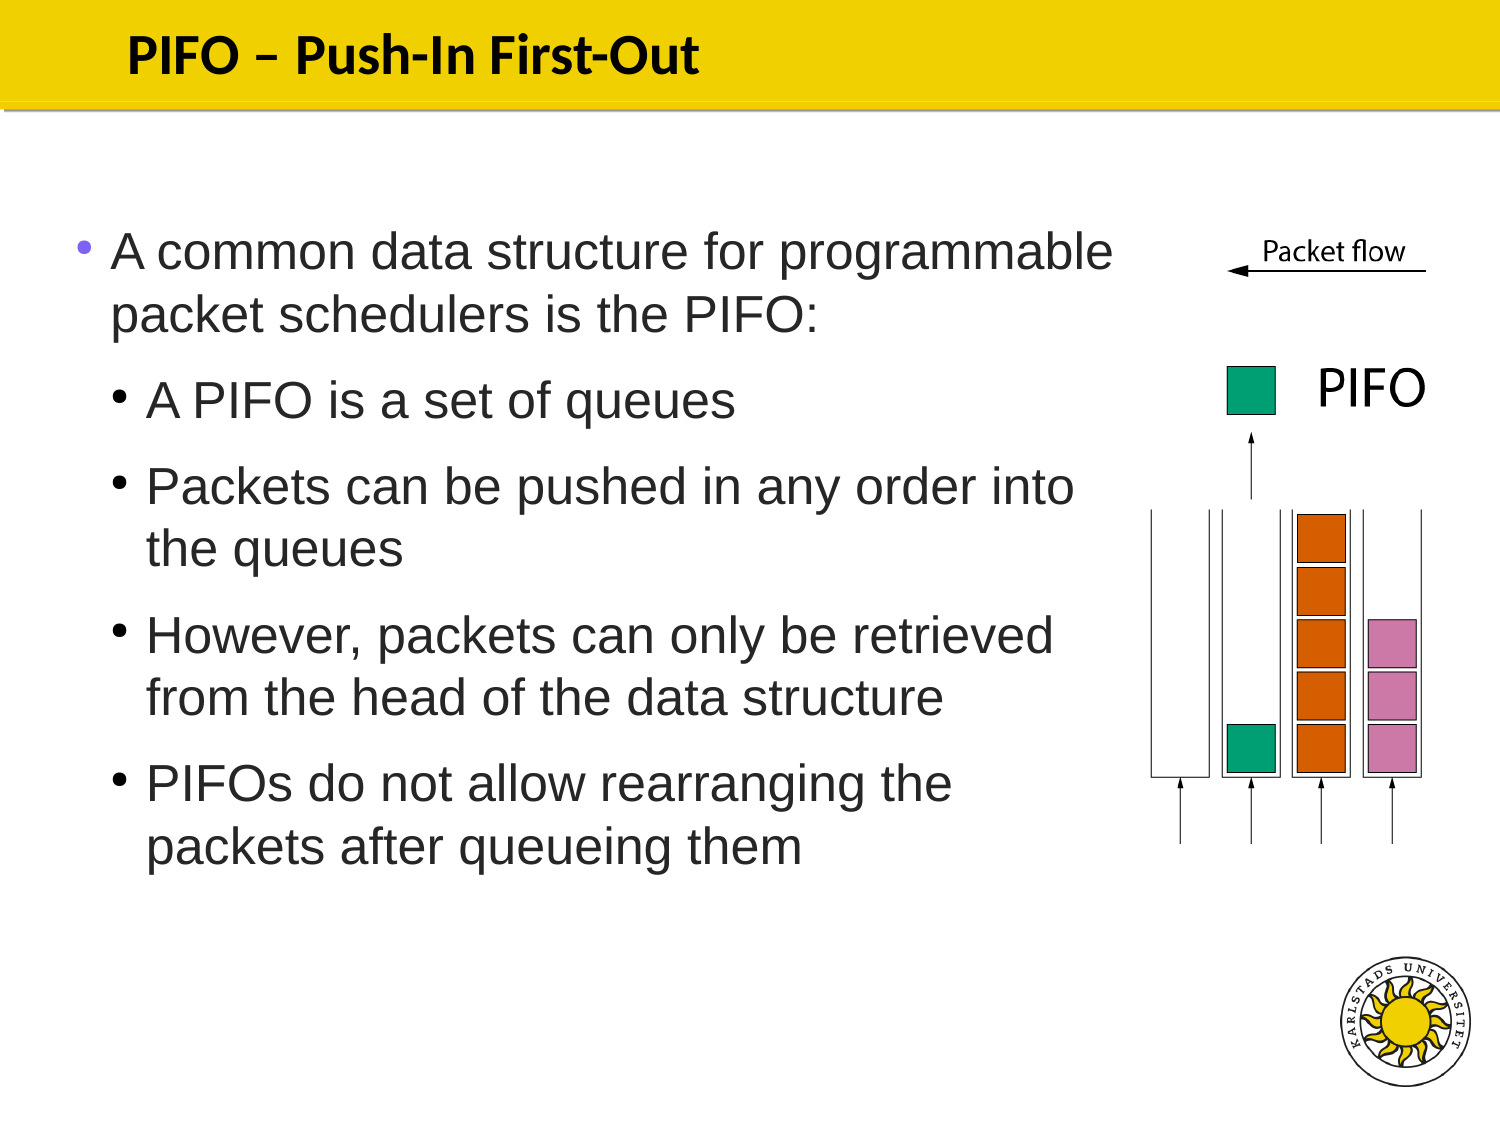

# PIFO – Push-In First-Out
A common data structure for programmable packet schedulers is the PIFO:
A PIFO is a set of queues
Packets can be pushed in any order into the queues
However, packets can only be retrieved from the head of the data structure
PIFOs do not allow rearranging the packets after queueing them